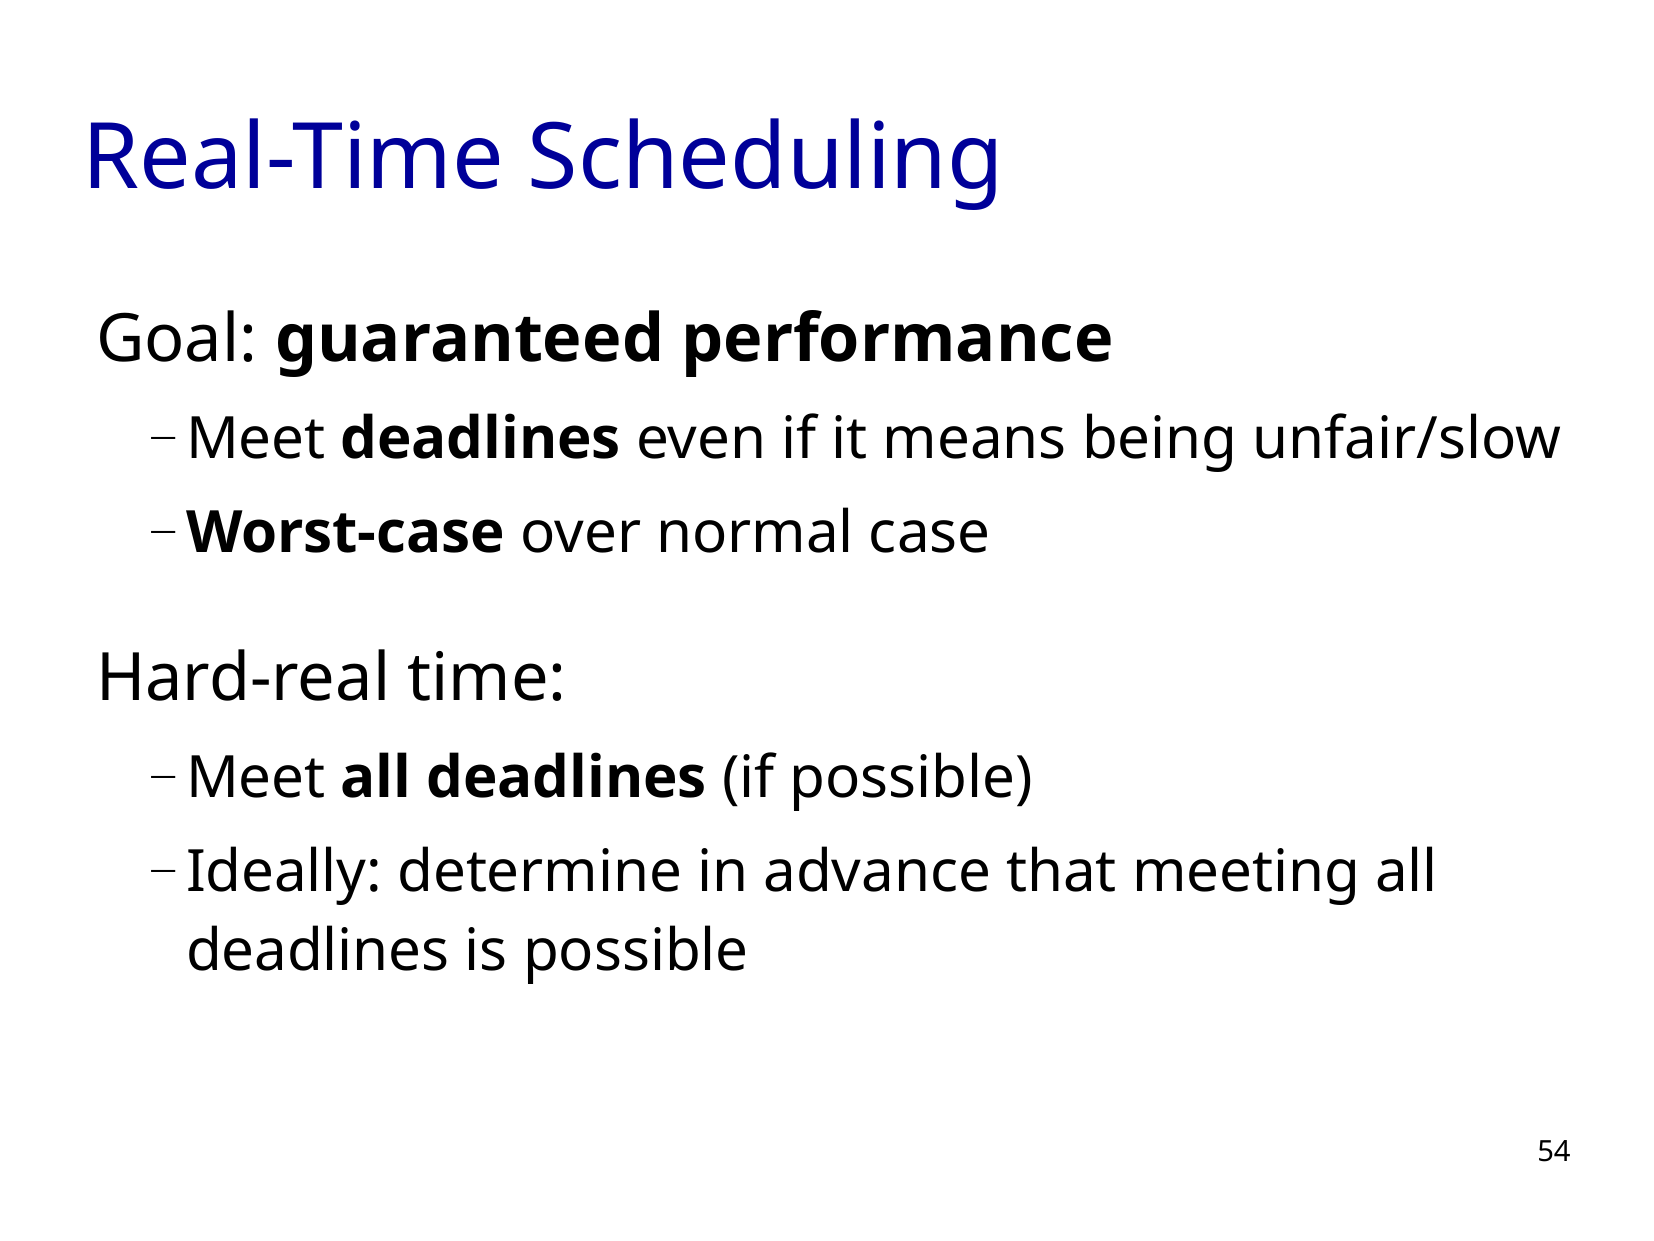

# Real-Time Scheduling
Goal: guaranteed performance
Meet deadlines even if it means being unfair/slow
Worst-case over normal case
Hard-real time:
Meet all deadlines (if possible)
Ideally: determine in advance that meeting all deadlines is possible
54